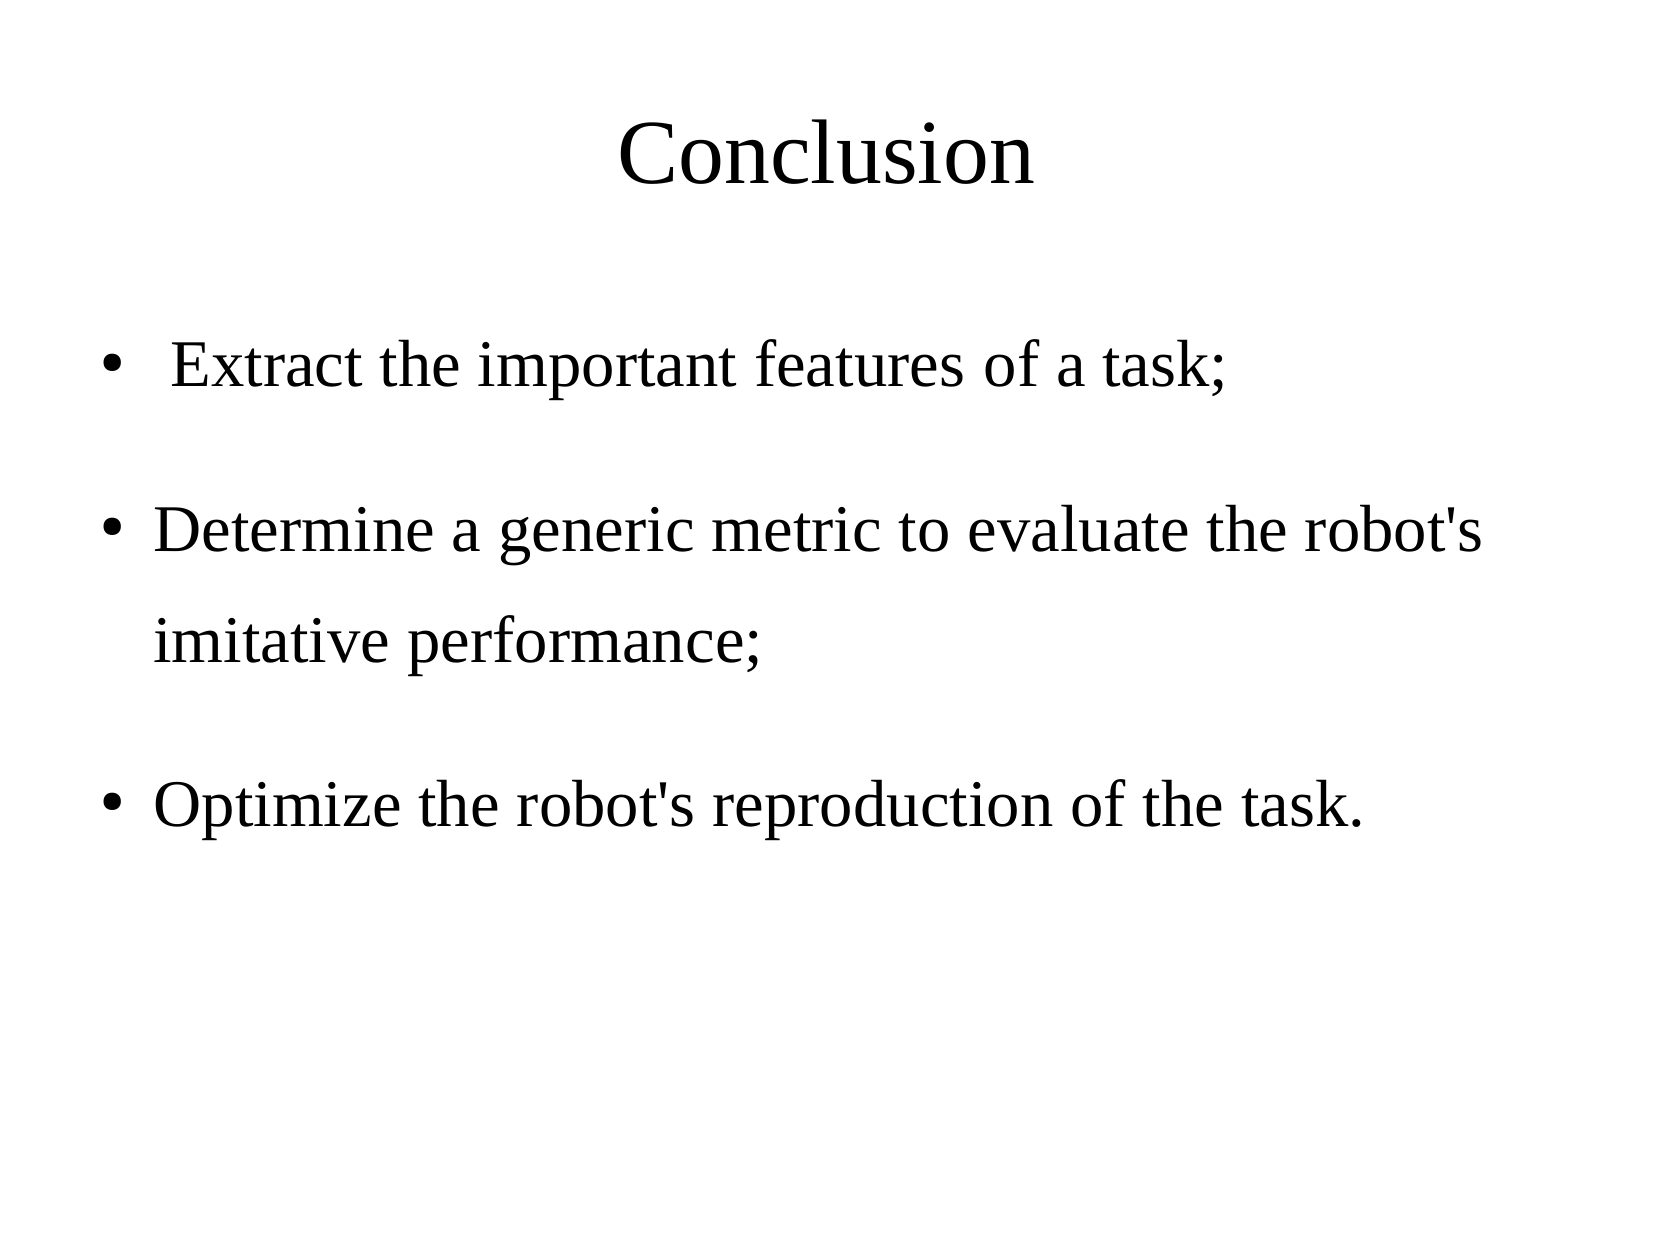

# Conclusion
 Extract the important features of a task;
Determine a generic metric to evaluate the robot's imitative performance;
Optimize the robot's reproduction of the task.